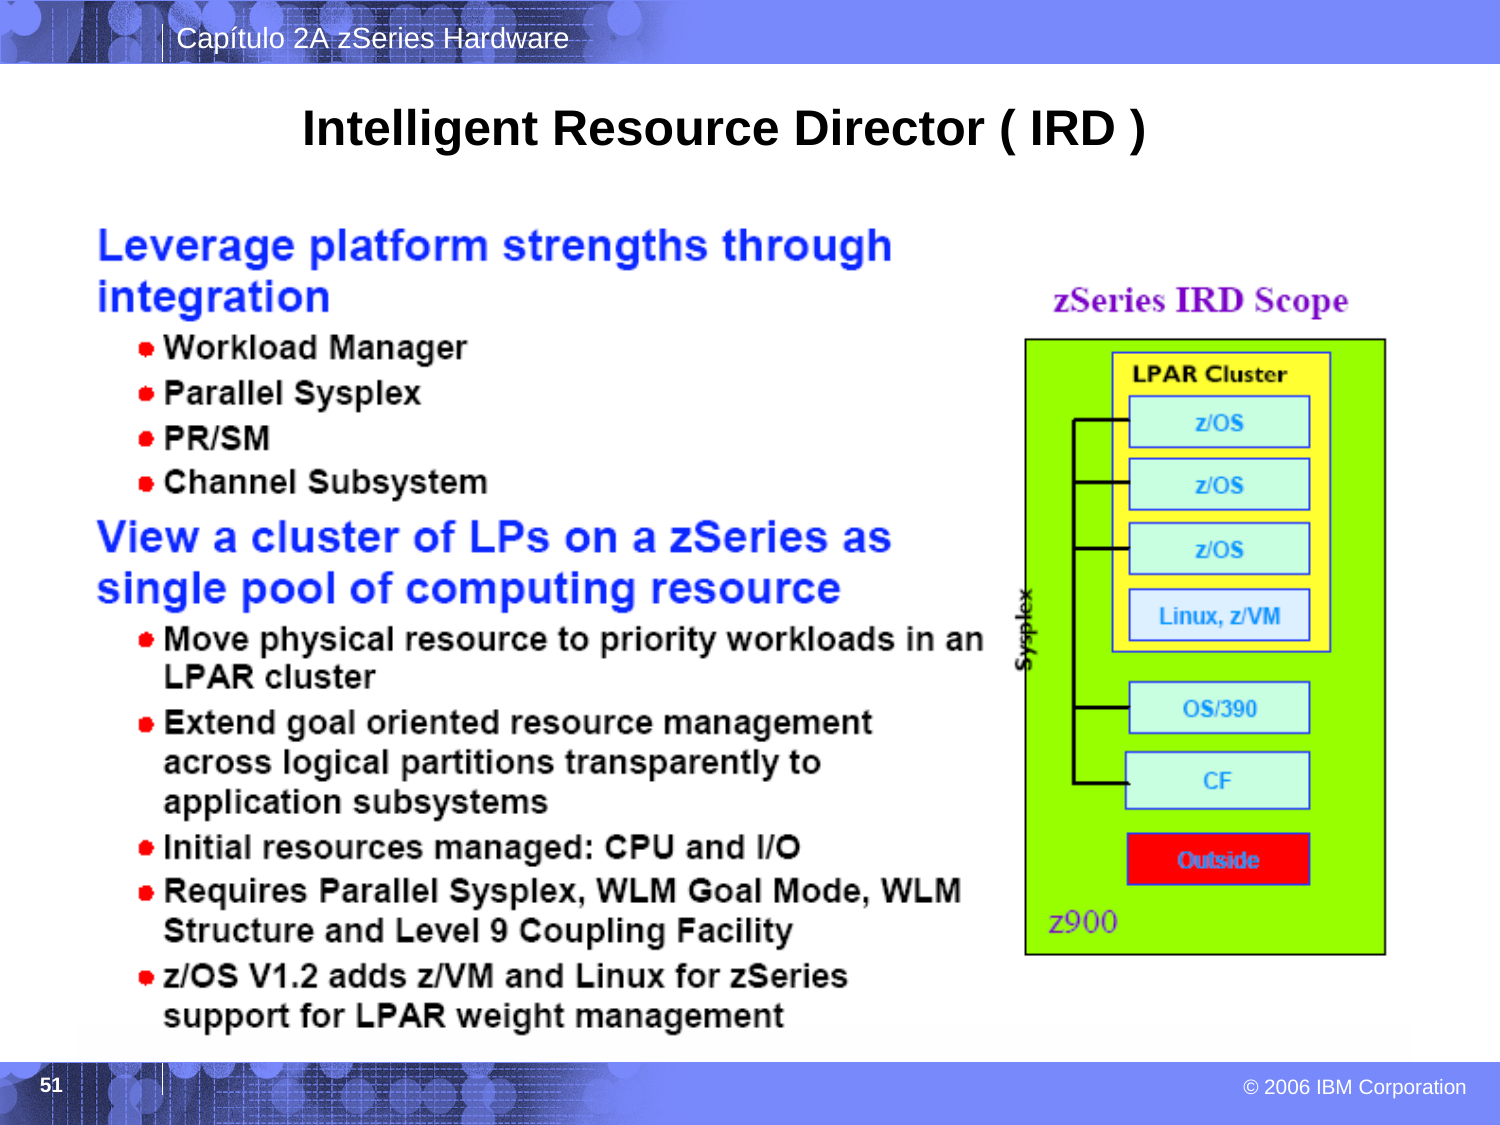

Intelligent Resource Director ( IRD )
51